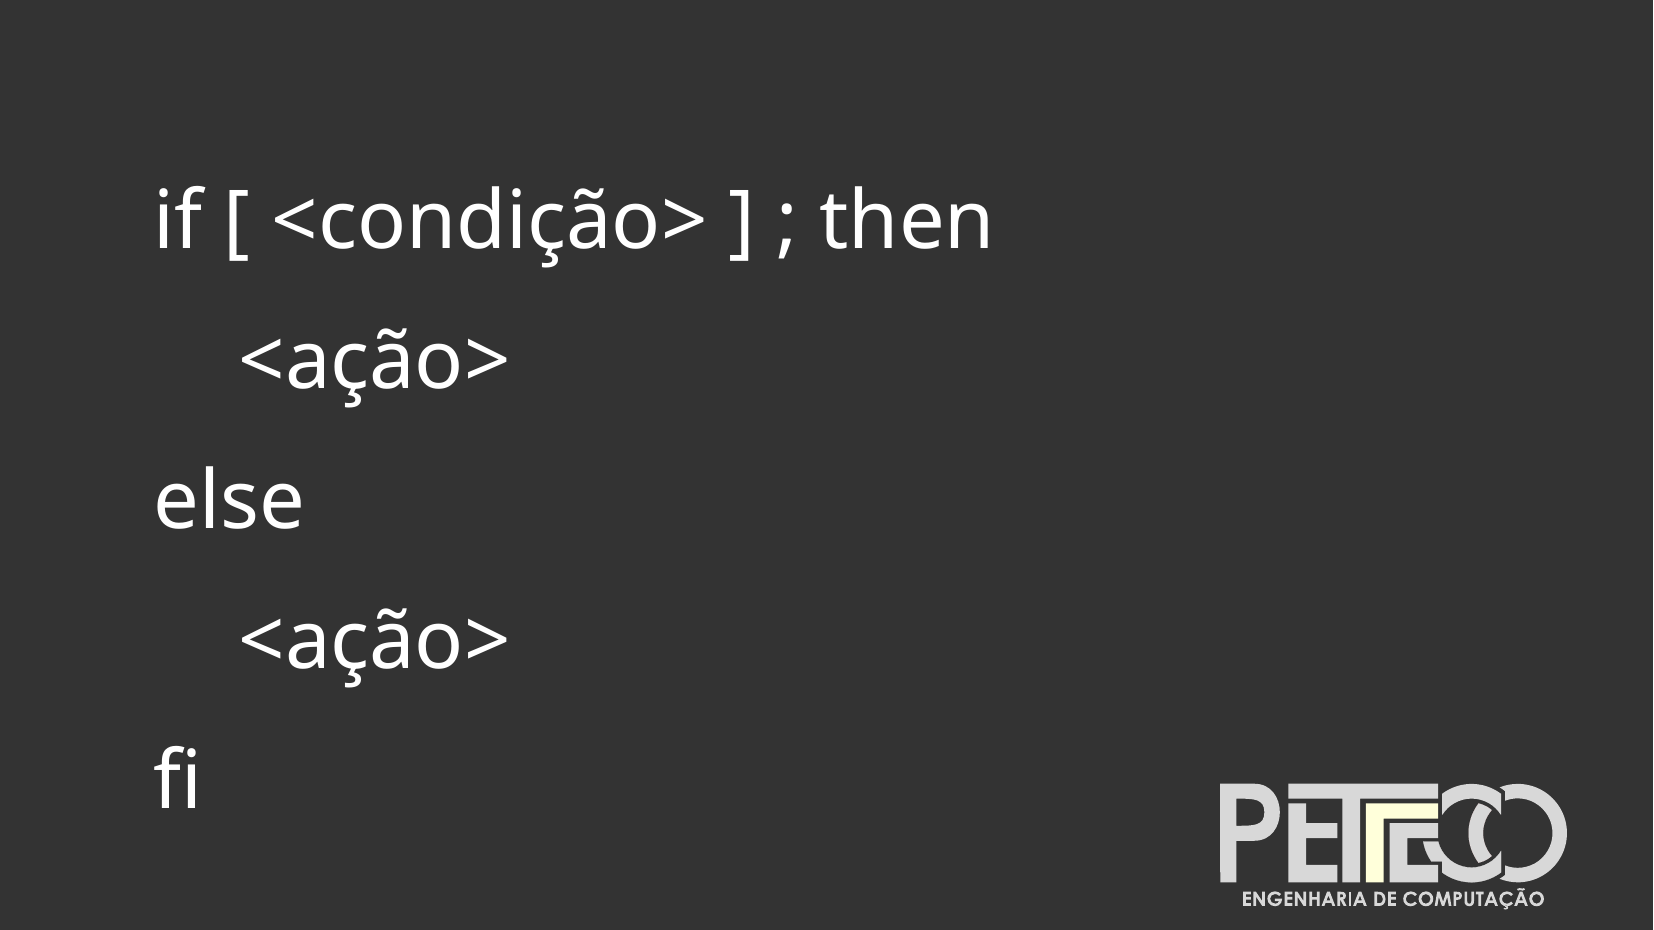

# if [ <condição> ] ; then
 <ação>
else
 <ação>
fi